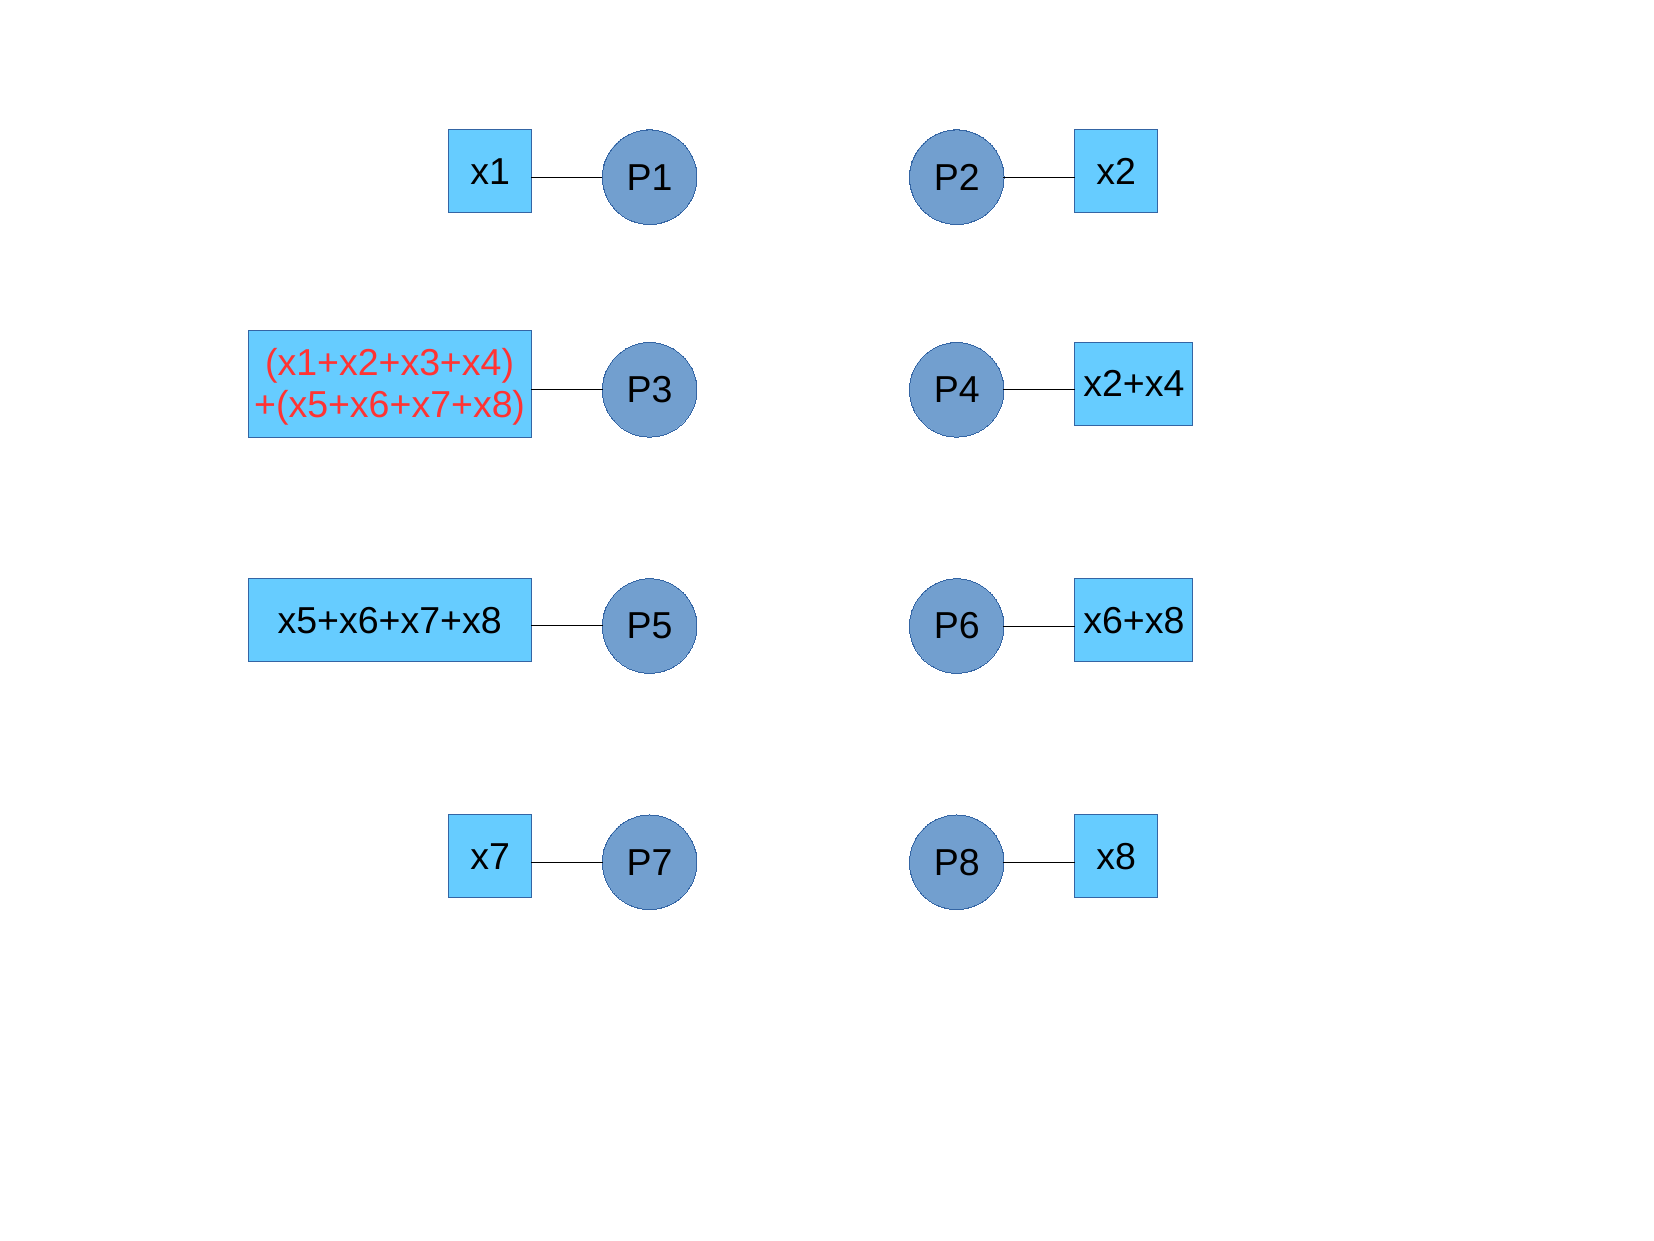

x1
P1
P1
x2
P1
P2
(x1+x2+x3+x4)
+(x5+x6+x7+x8)
P3
P4
x2+x4
x5+x6+x7+x8
P5
P6
x6+x8
x7
P7
P8
x8